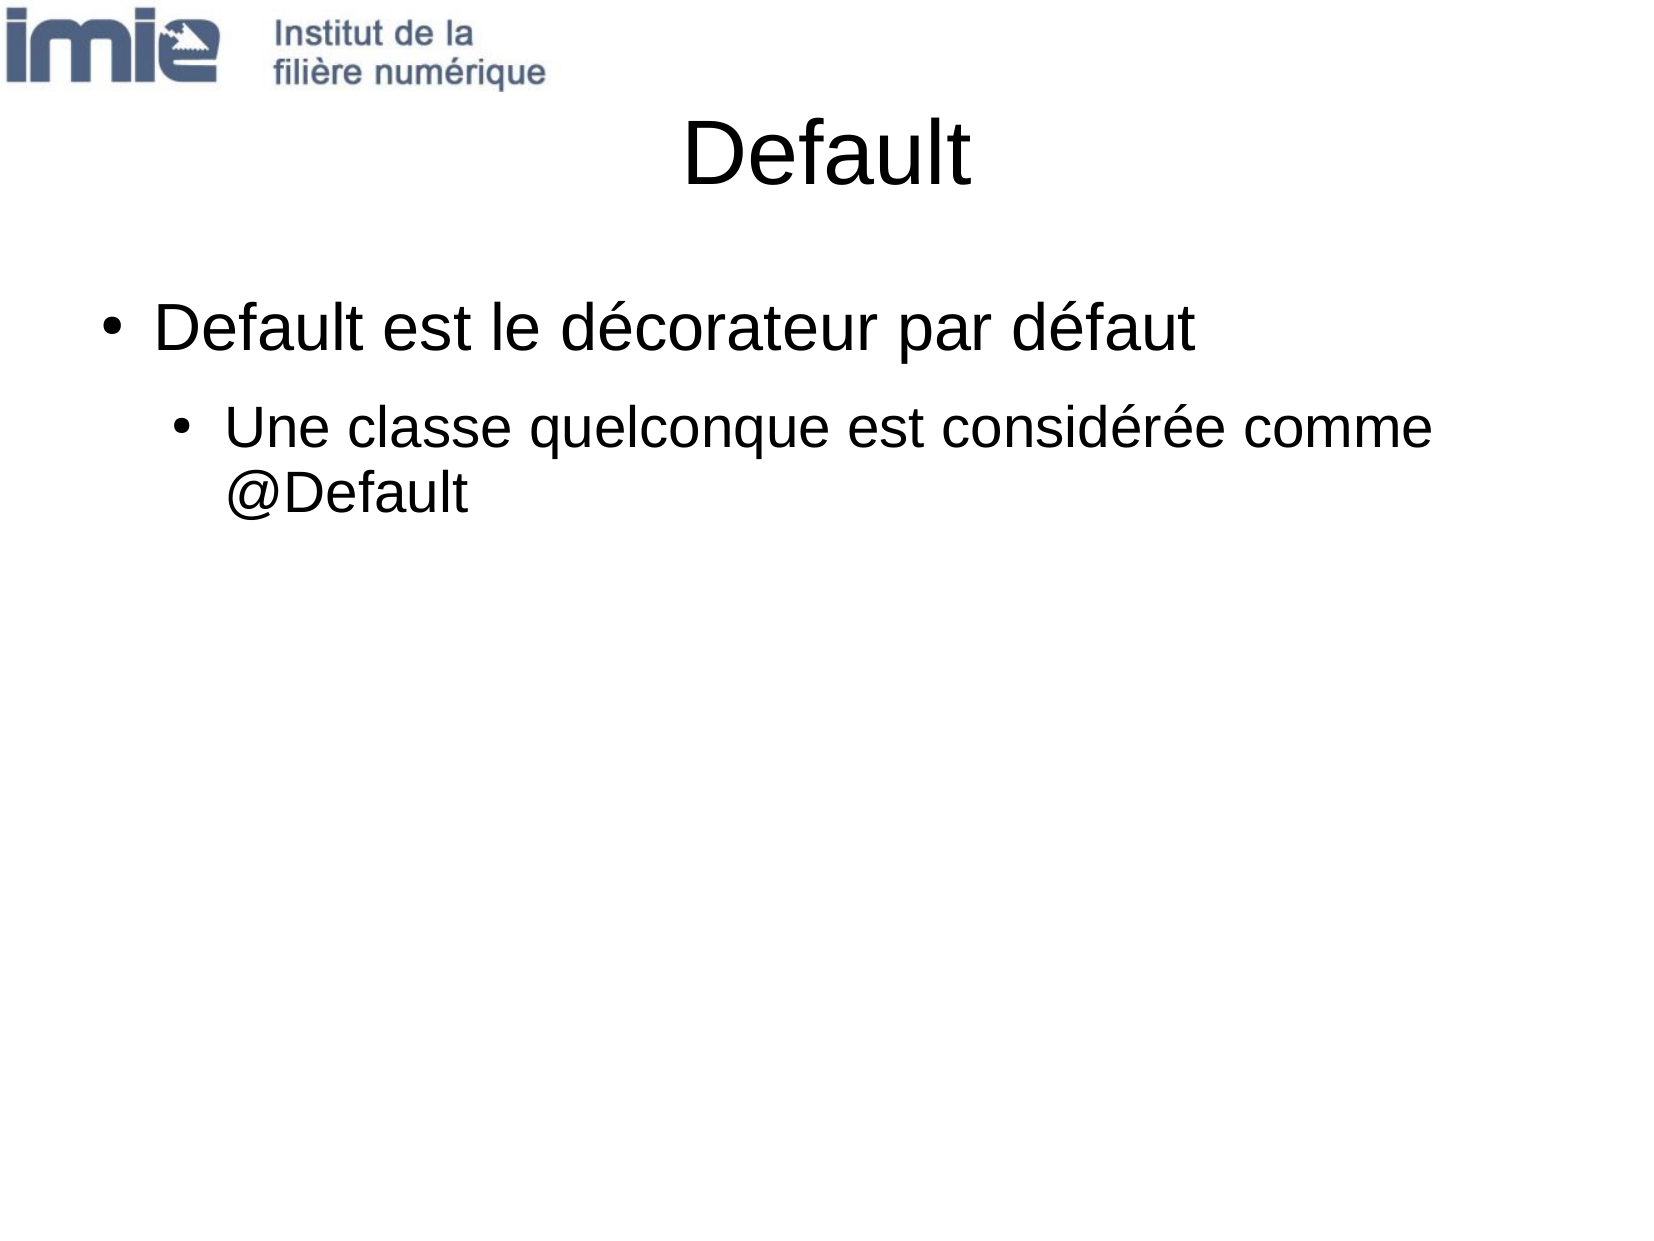

# Default
Default est le décorateur par défaut
Une classe quelconque est considérée comme @Default